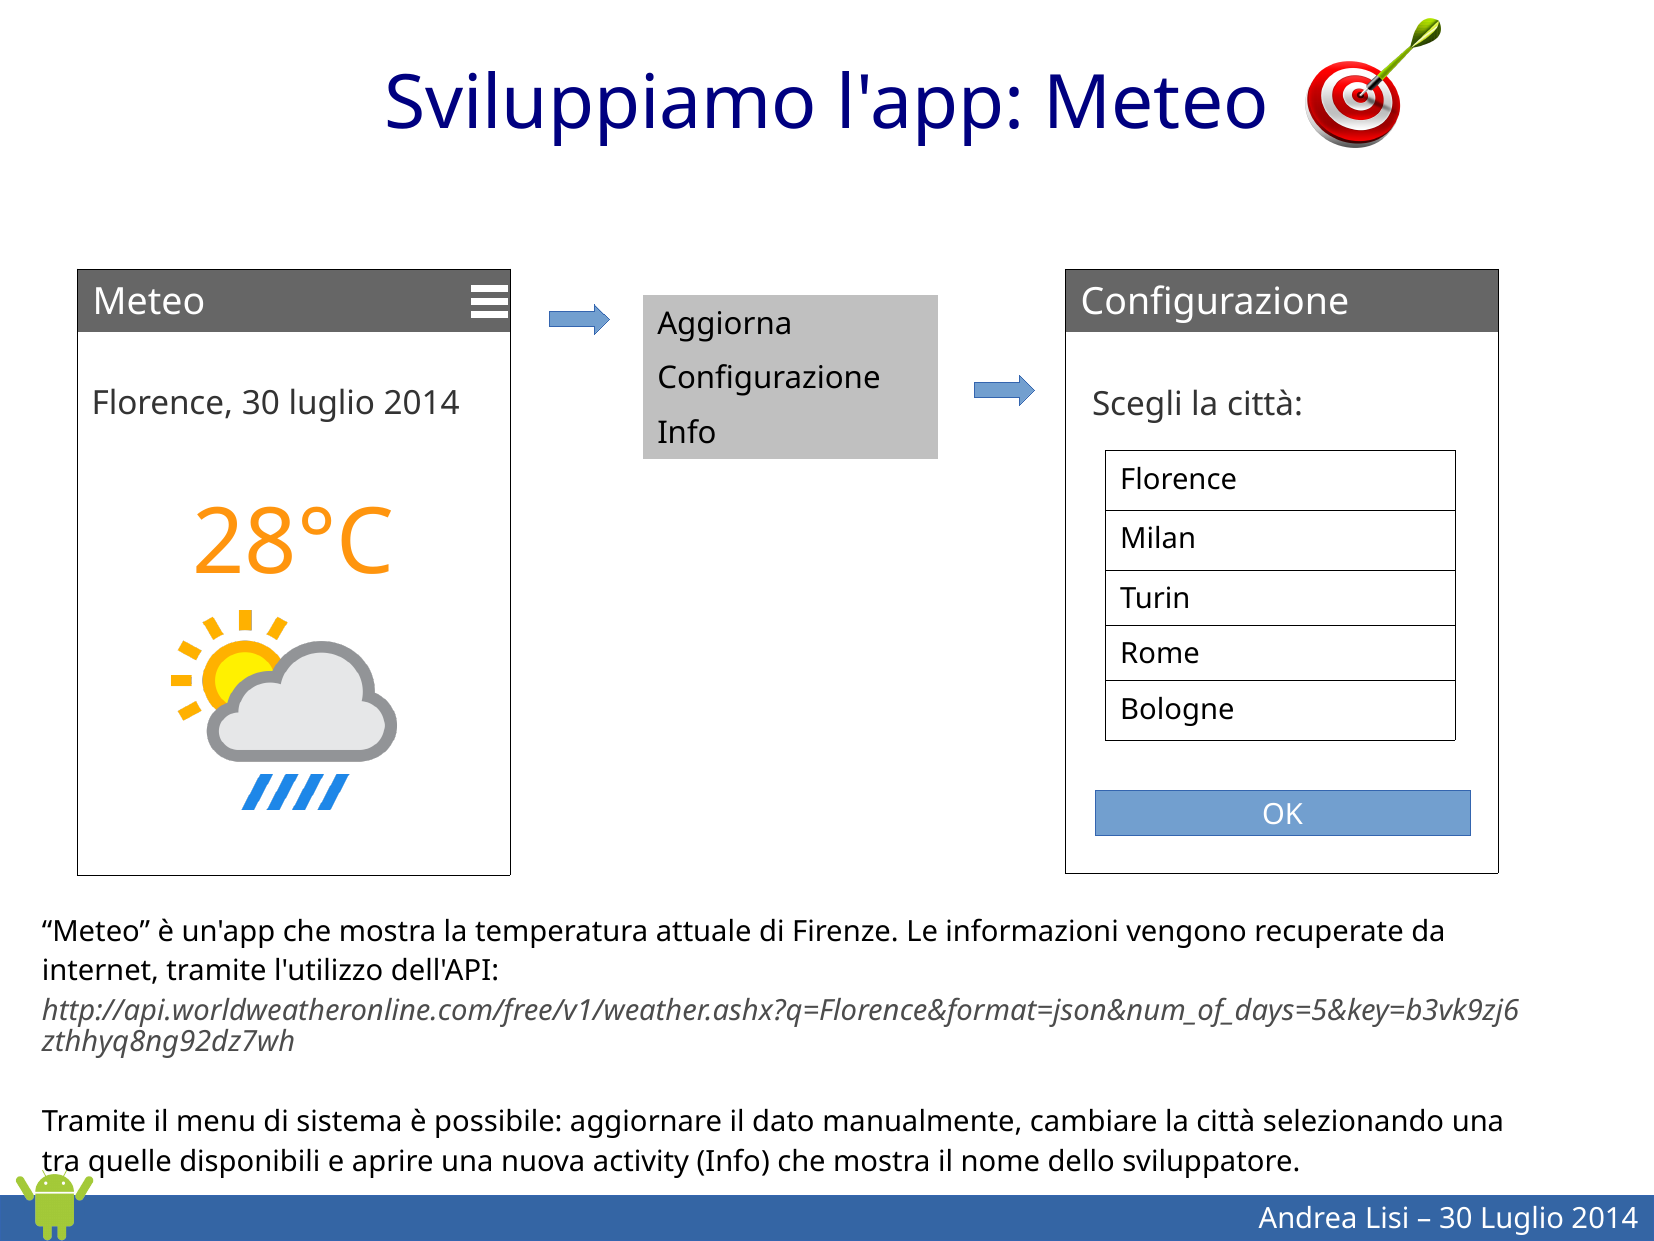

# Sviluppiamo l'app: Meteo
| Meteo |
| --- |
| Florence, 30 luglio 2014 28°C |
| Configurazione |
| --- |
| Scegli la città: |
| Aggiorna |
| --- |
| Configurazione |
| Info |
| Florence |
| --- |
| Milan |
| Turin |
| Rome |
| Bologne |
OK
“Meteo” è un'app che mostra la temperatura attuale di Firenze. Le informazioni vengono recuperate da internet, tramite l'utilizzo dell'API: http://api.worldweatheronline.com/free/v1/weather.ashx?q=Florence&format=json&num_of_days=5&key=b3vk9zj6zthhyq8ng92dz7wh
Tramite il menu di sistema è possibile: aggiornare il dato manualmente, cambiare la città selezionando una tra quelle disponibili e aprire una nuova activity (Info) che mostra il nome dello sviluppatore.
Andrea Lisi – 30 Luglio 2014